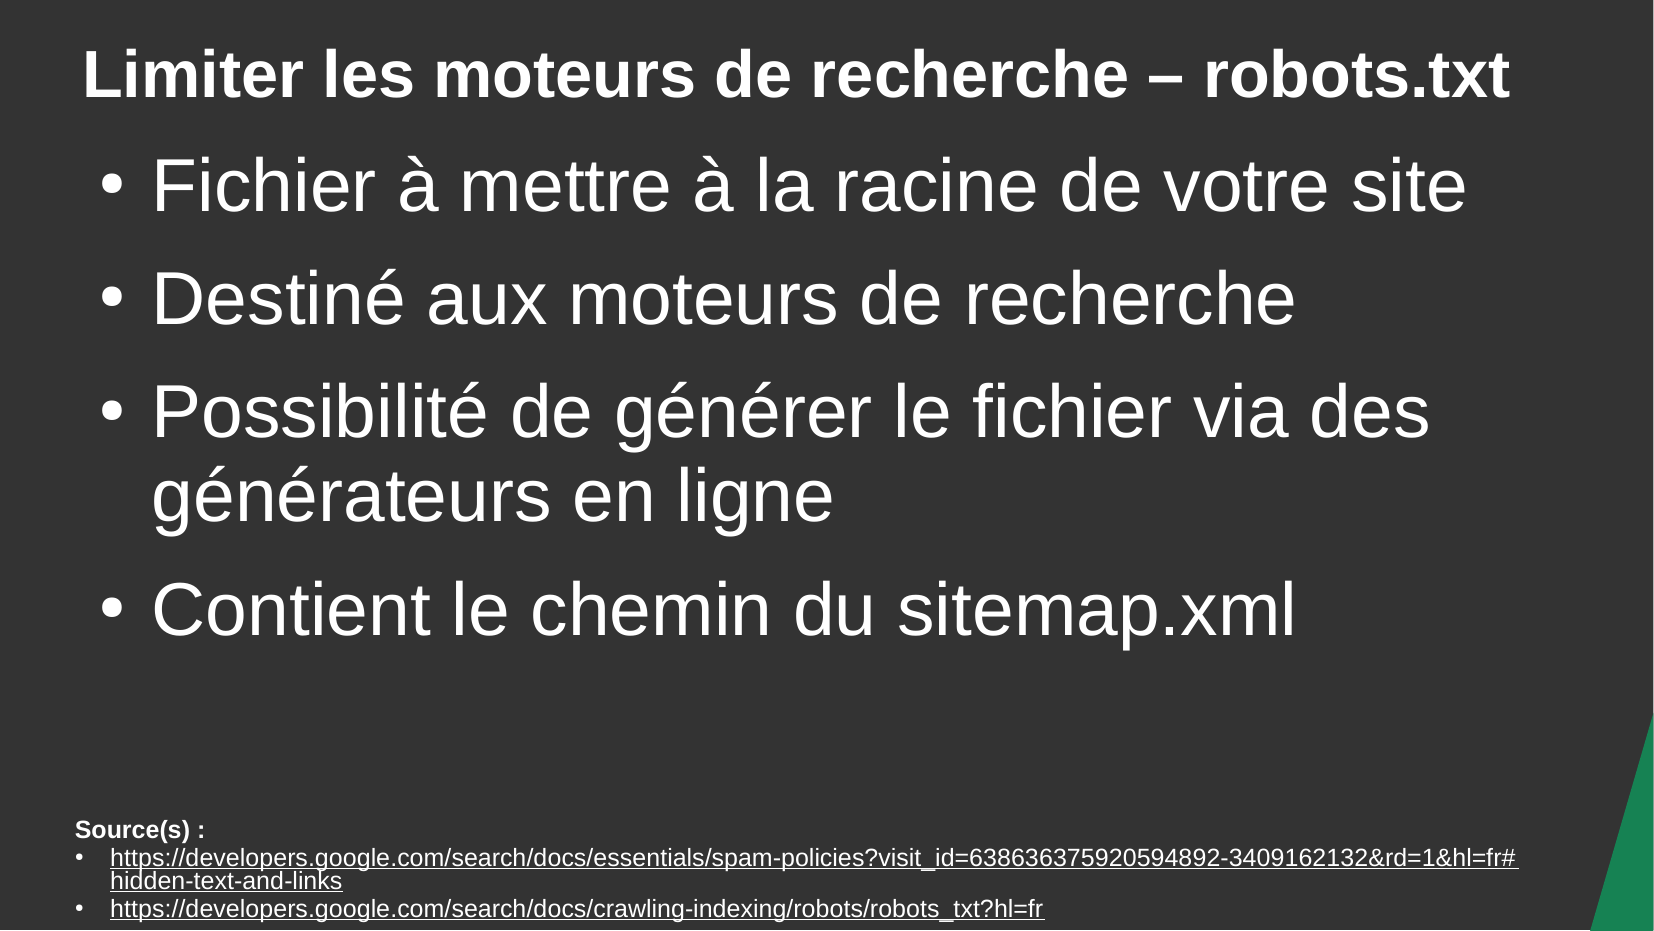

# Limiter les moteurs de recherche – robots.txt
Fichier à mettre à la racine de votre site
Destiné aux moteurs de recherche
Possibilité de générer le fichier via des générateurs en ligne
Contient le chemin du sitemap.xml
Source(s) :
https://developers.google.com/search/docs/essentials/spam-policies?visit_id=638636375920594892-3409162132&rd=1&hl=fr#hidden-text-and-links
https://developers.google.com/search/docs/crawling-indexing/robots/robots_txt?hl=fr